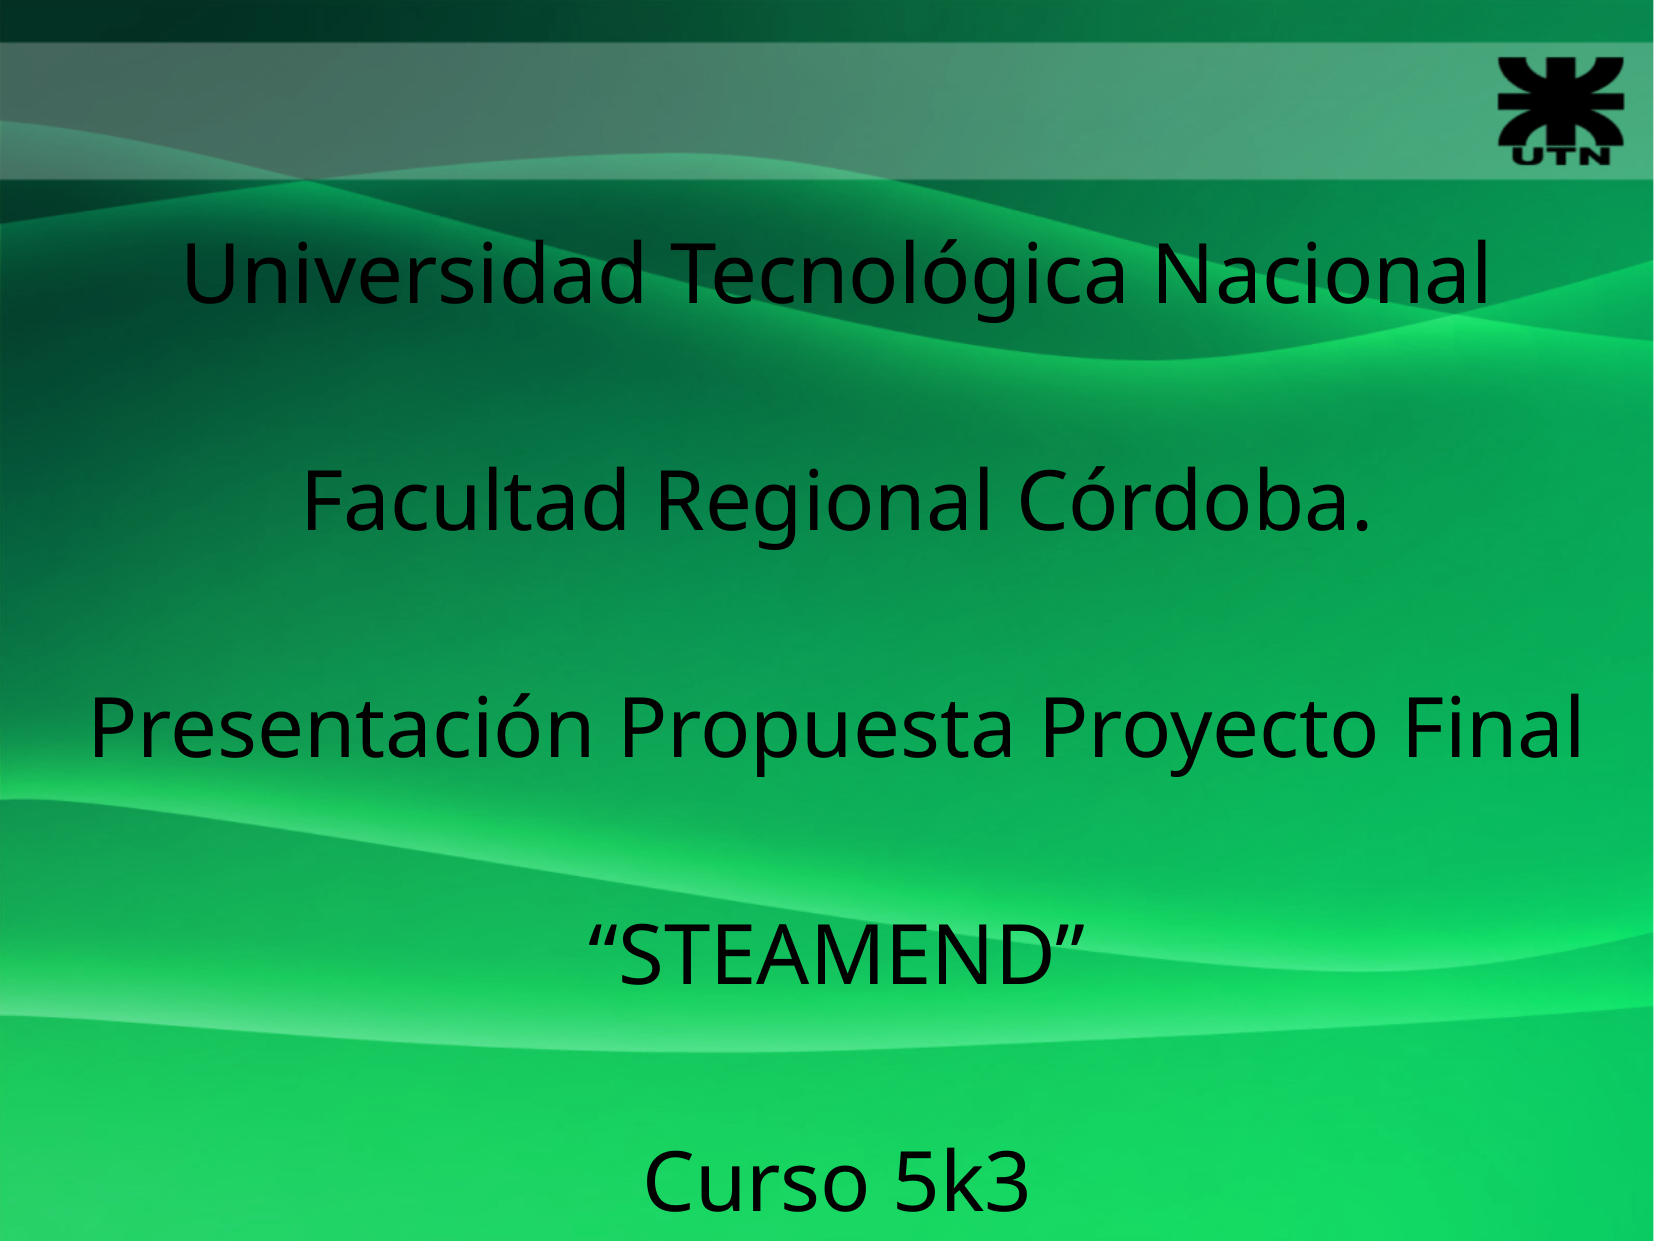

﻿Universidad Tecnológica Nacional
Facultad Regional Córdoba.
Presentación Propuesta Proyecto Final
“STEAMEND”
Curso 5k3